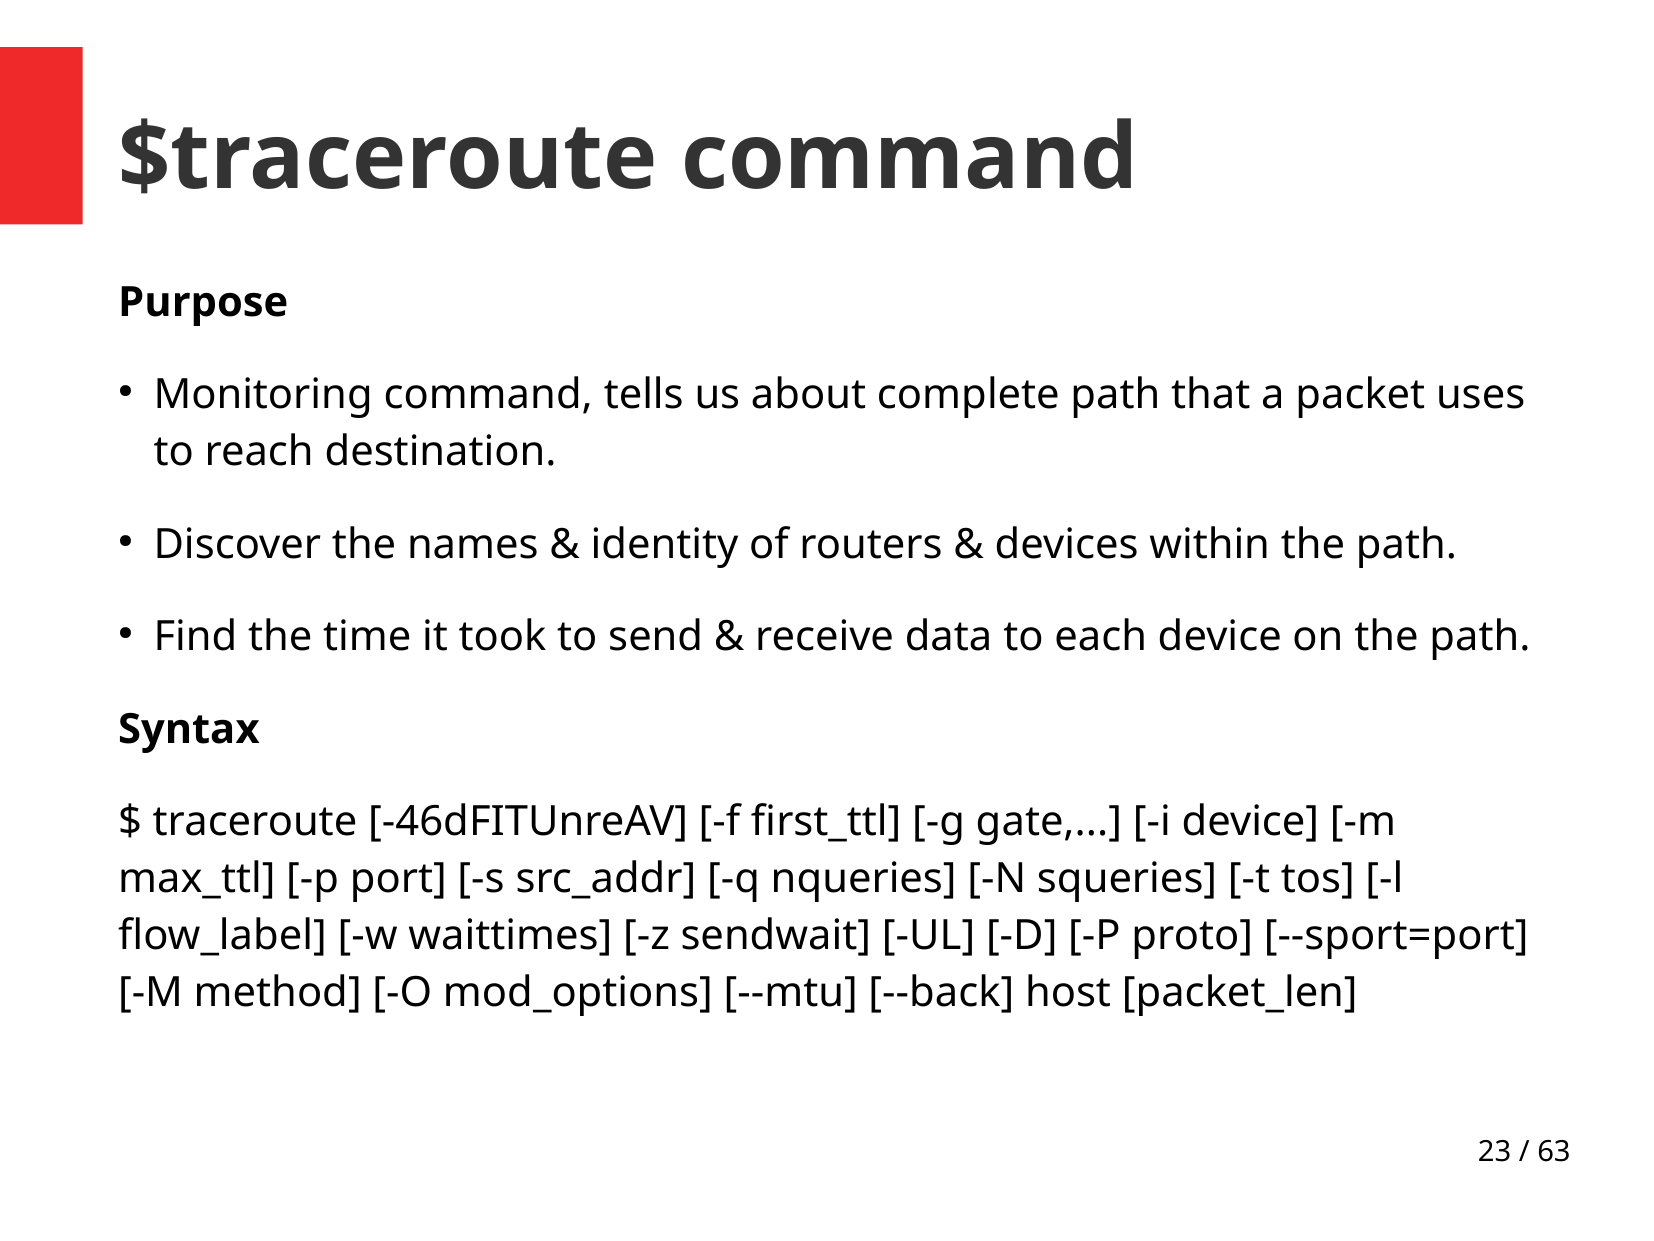

# $traceroute command
Purpose
Monitoring command, tells us about complete path that a packet uses to reach destination.
Discover the names & identity of routers & devices within the path.
Find the time it took to send & receive data to each device on the path.
Syntax
$ traceroute [-46dFITUnreAV] [-f first_ttl] [-g gate,...] [-i device] [-m max_ttl] [-p port] [-s src_addr] [-q nqueries] [-N squeries] [-t tos] [-l flow_label] [-w waittimes] [-z sendwait] [-UL] [-D] [-P proto] [--sport=port] [-M method] [-O mod_options] [--mtu] [--back] host [packet_len]
23